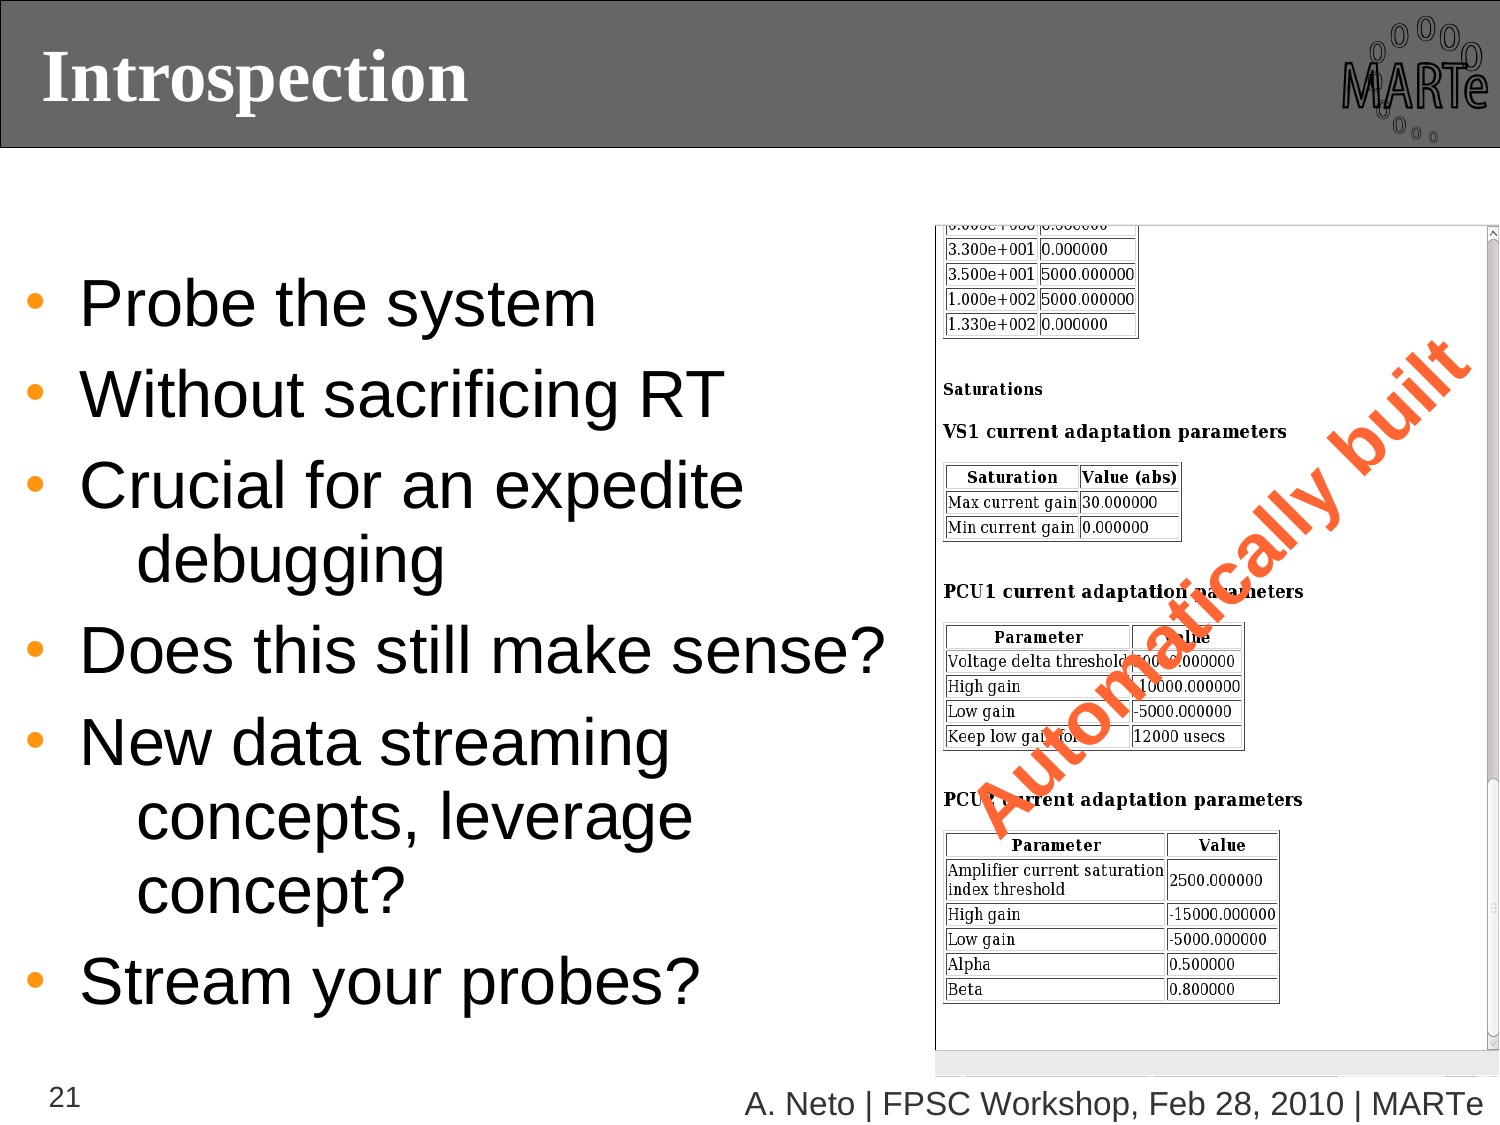

# Introspection
Probe the system
Without sacrificing RT
Crucial for an expedite debugging
Does this still make sense?
New data streaming concepts, leverage concept?
Stream your probes?
Automatically built